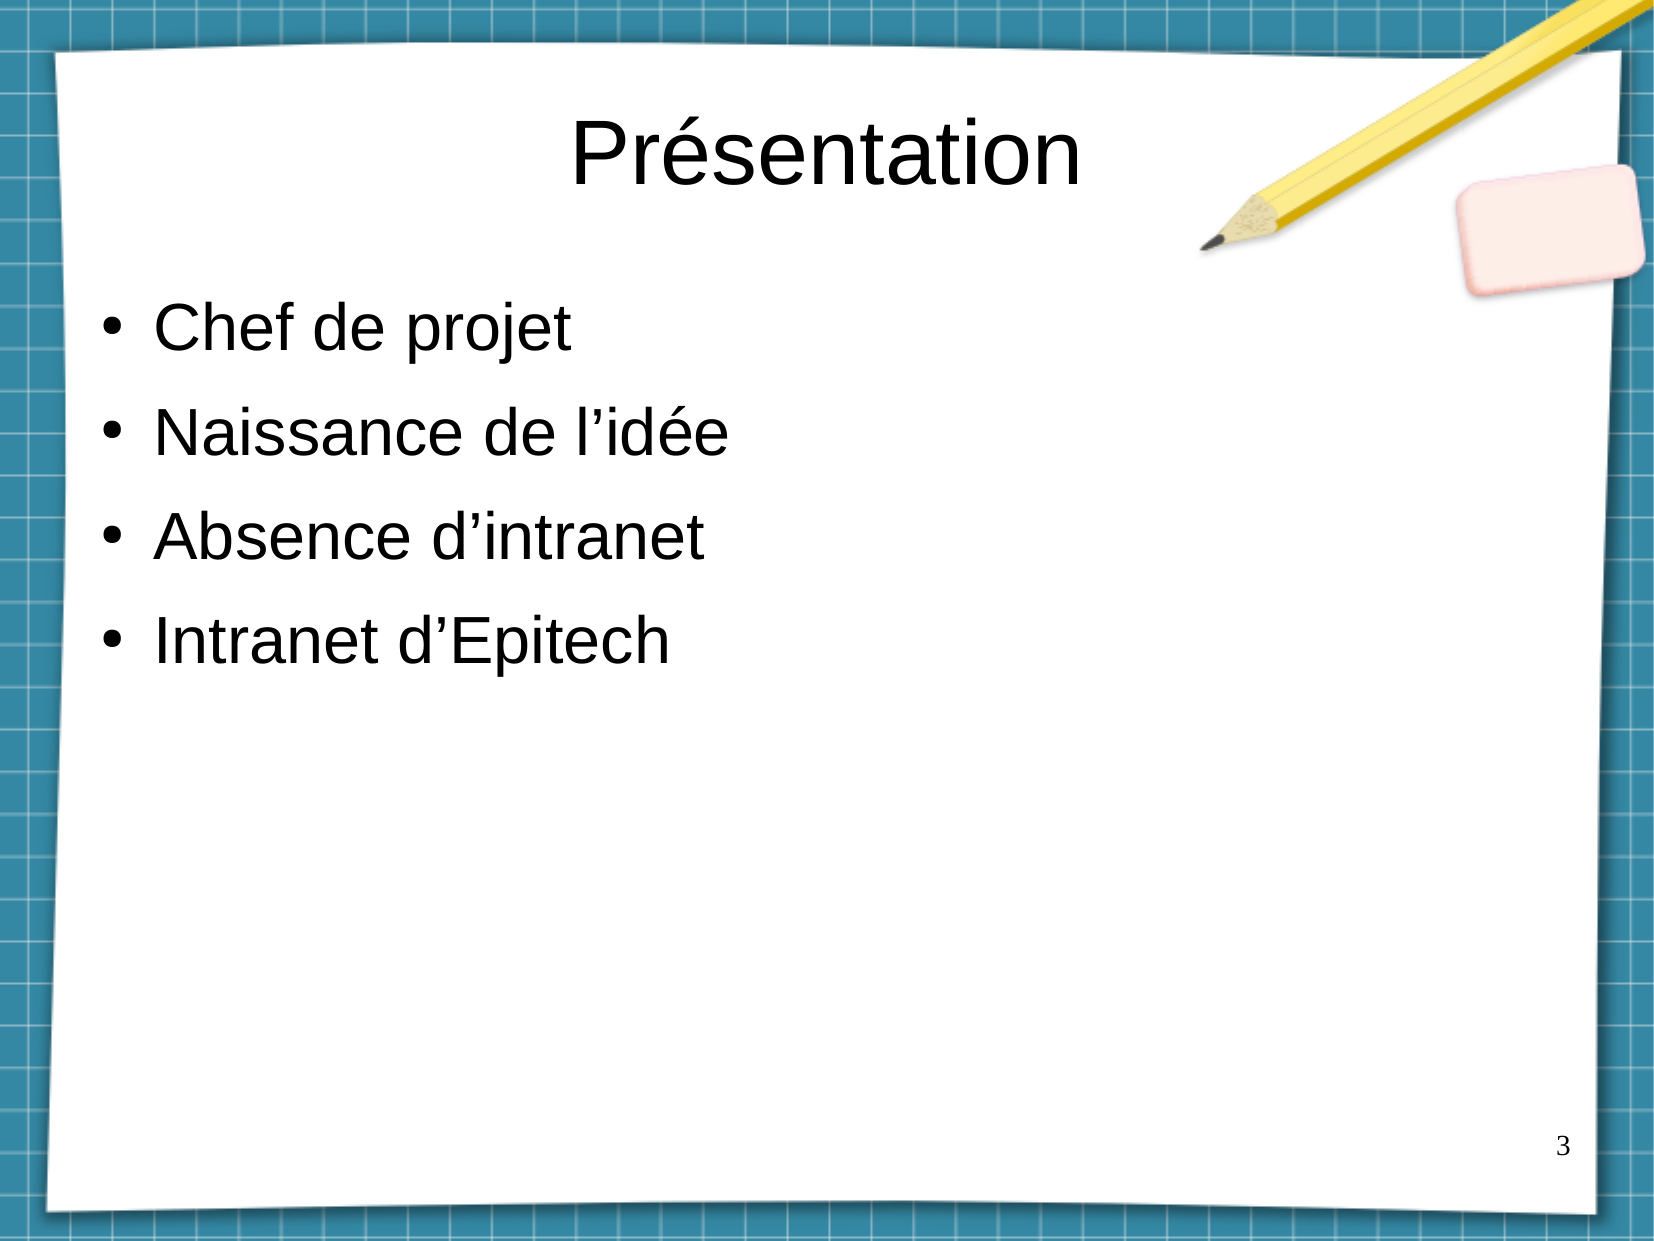

# Présentation
Chef de projet
Naissance de l’idée
Absence d’intranet
Intranet d’Epitech
3